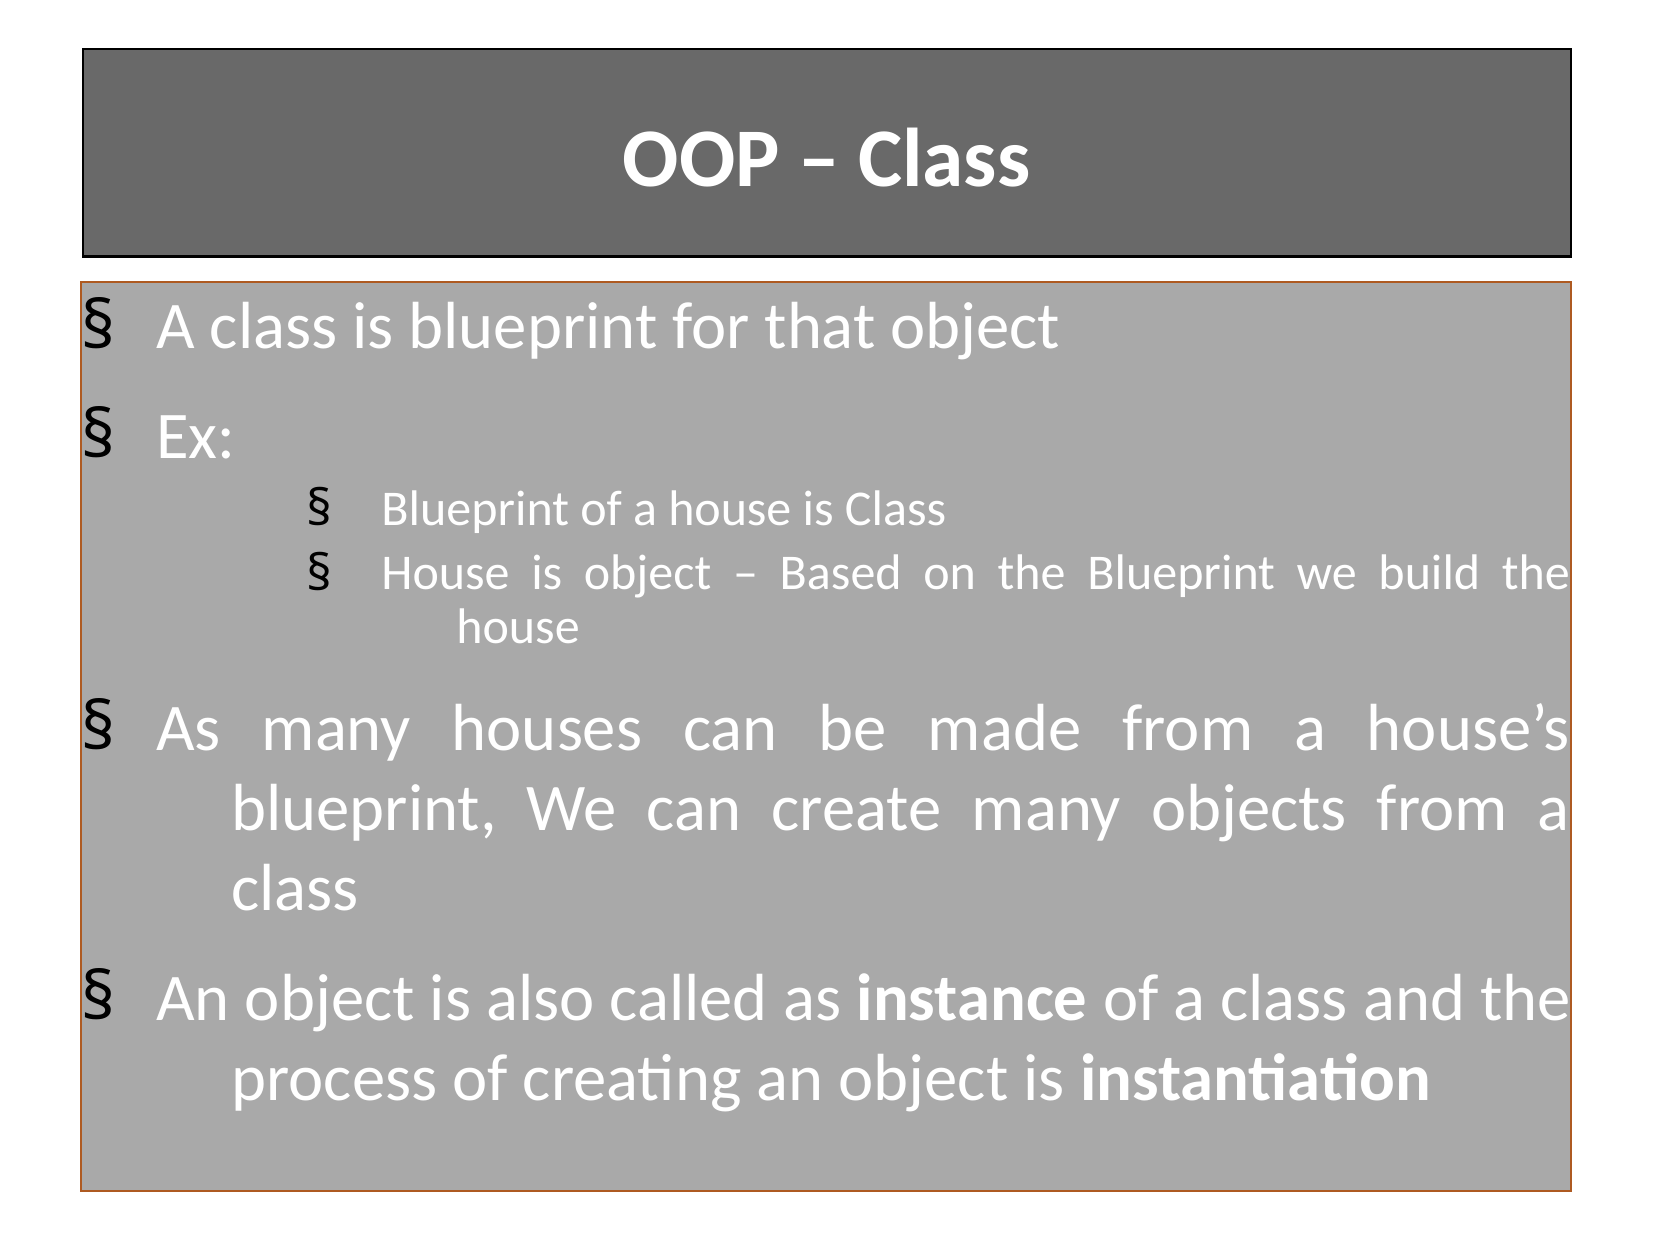

# OOP – Class
A class is blueprint for that object
Ex:
Blueprint of a house is Class
House is object – Based on the Blueprint we build the house
As many houses can be made from a house’s blueprint, We can create many objects from a class
An object is also called as instance of a class and the process of creating an object is instantiation